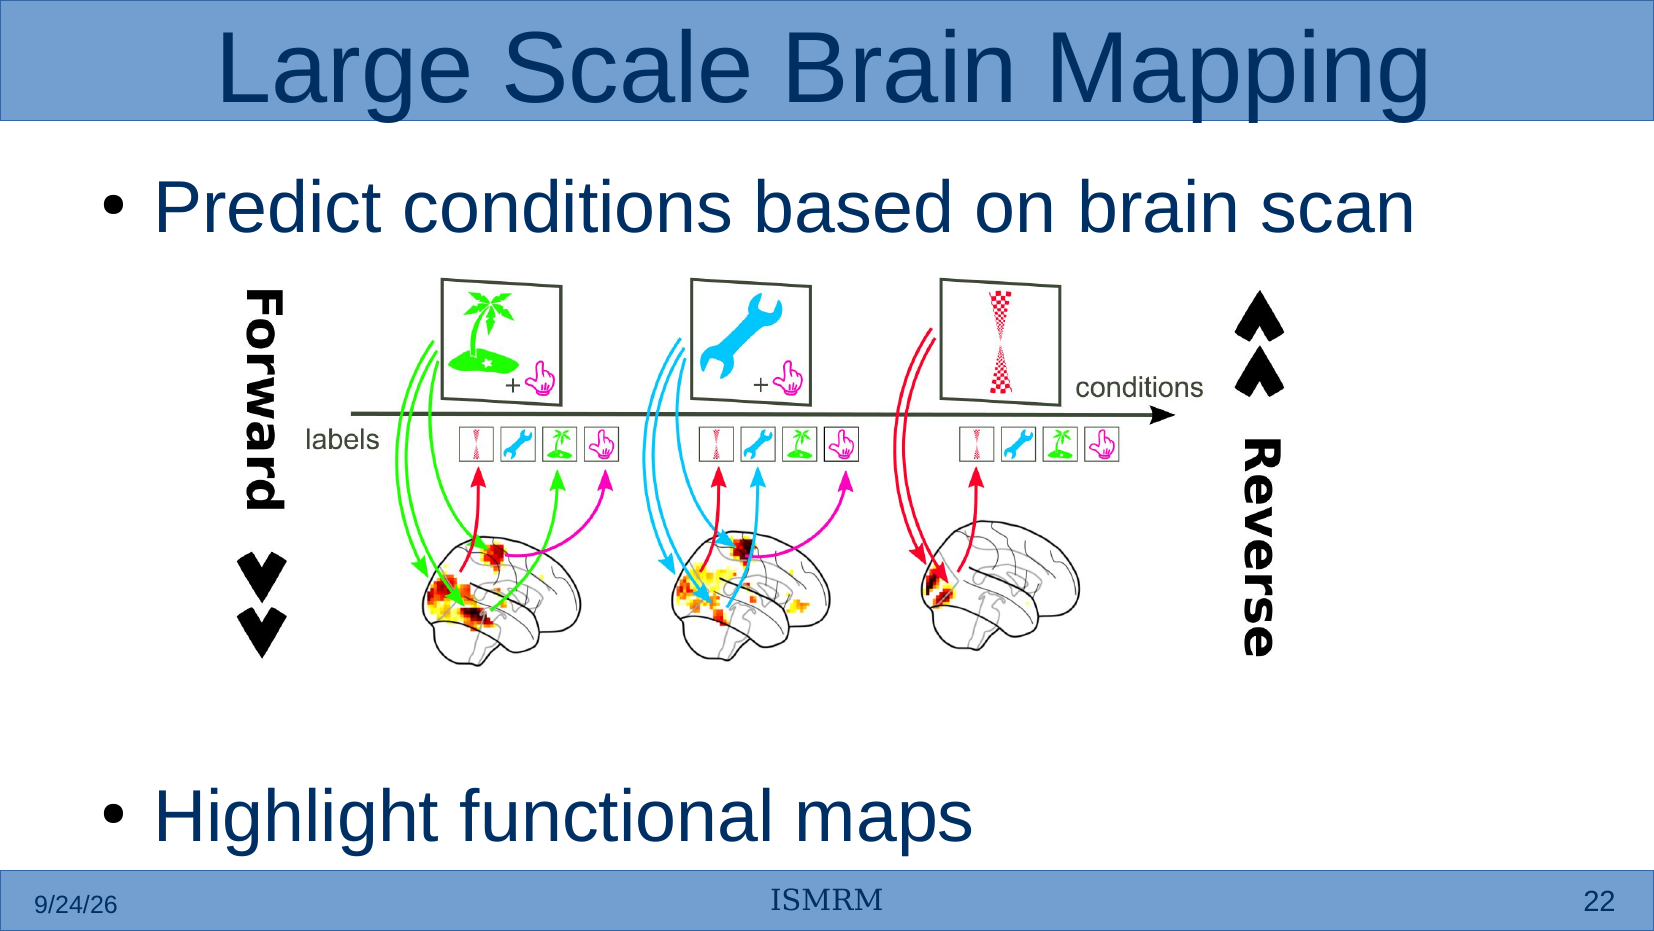

# Large Scale Brain Mapping
Predict conditions based on brain scan
Highlight functional maps
22